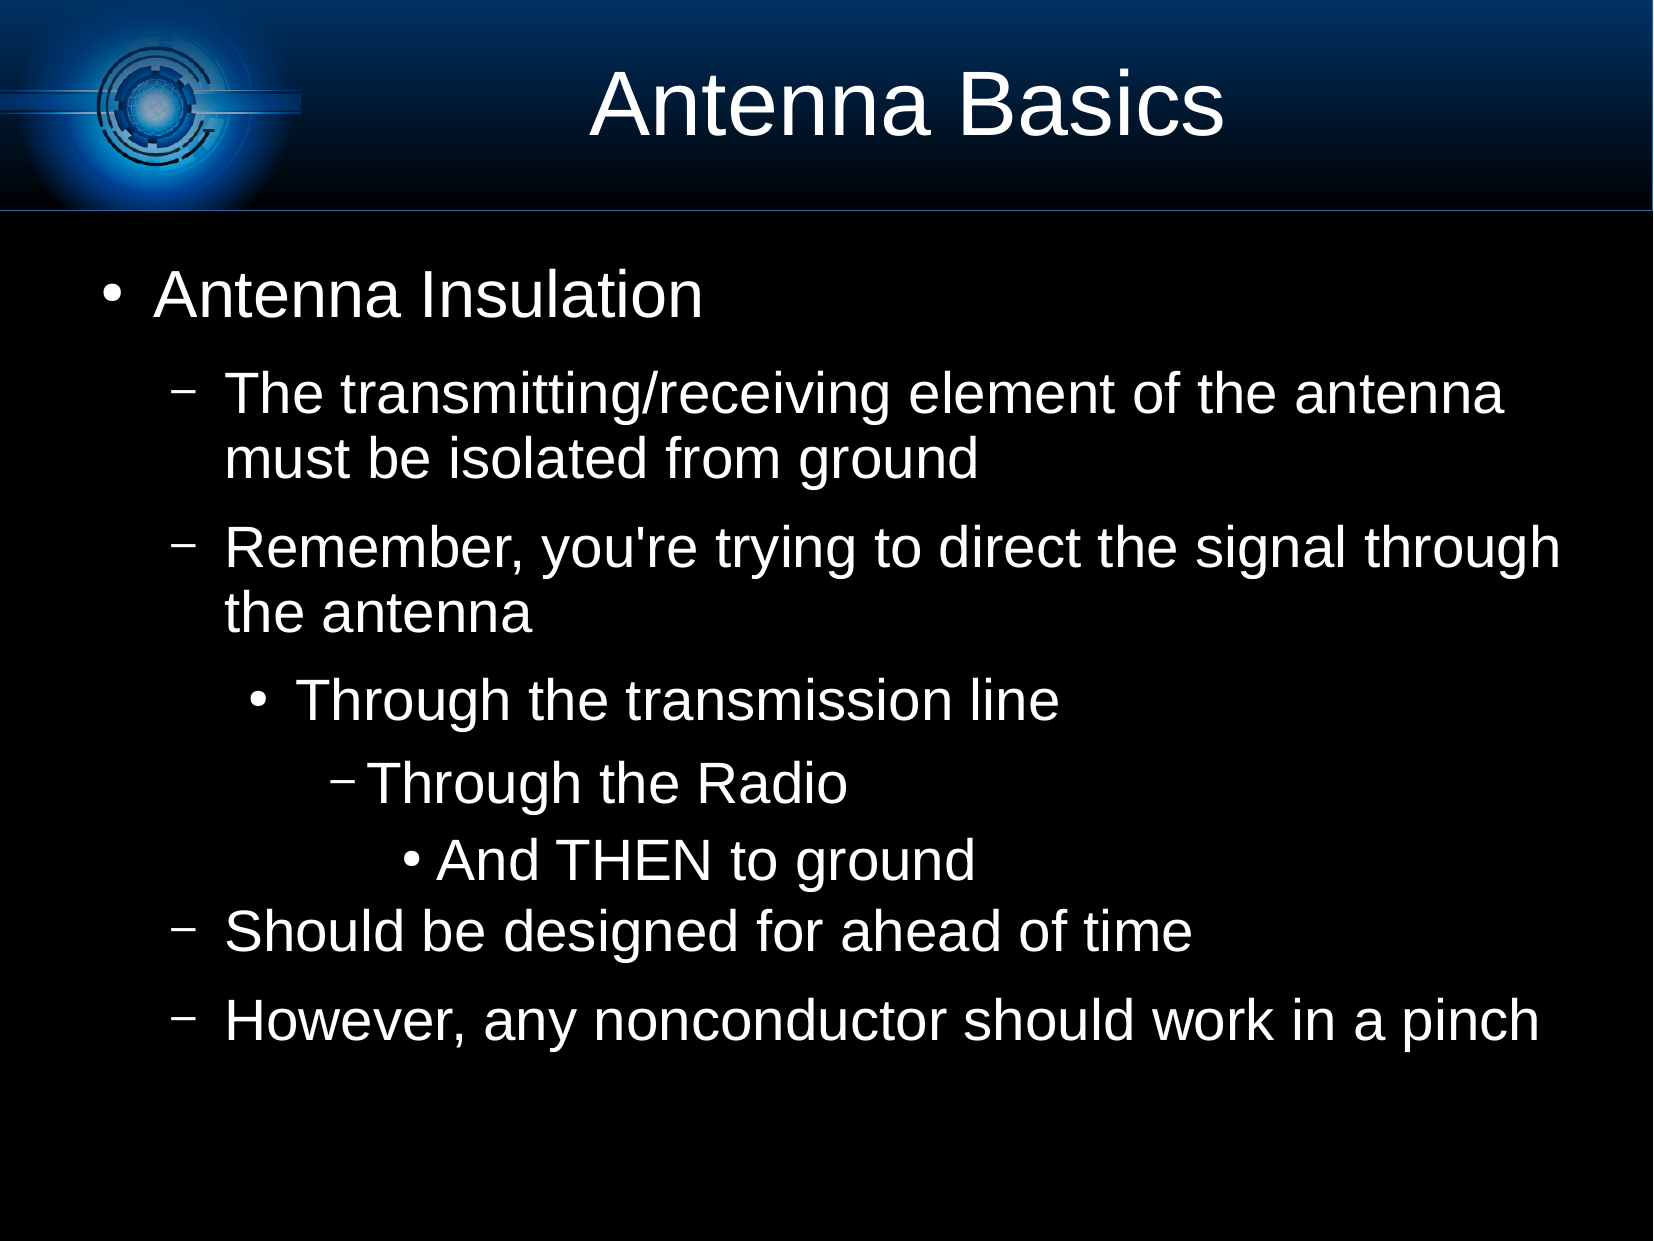

# Antenna Basics
Antenna Insulation
The transmitting/receiving element of the antenna must be isolated from ground
Remember, you're trying to direct the signal through the antenna
Through the transmission line
Through the Radio
And THEN to ground
Should be designed for ahead of time
However, any nonconductor should work in a pinch